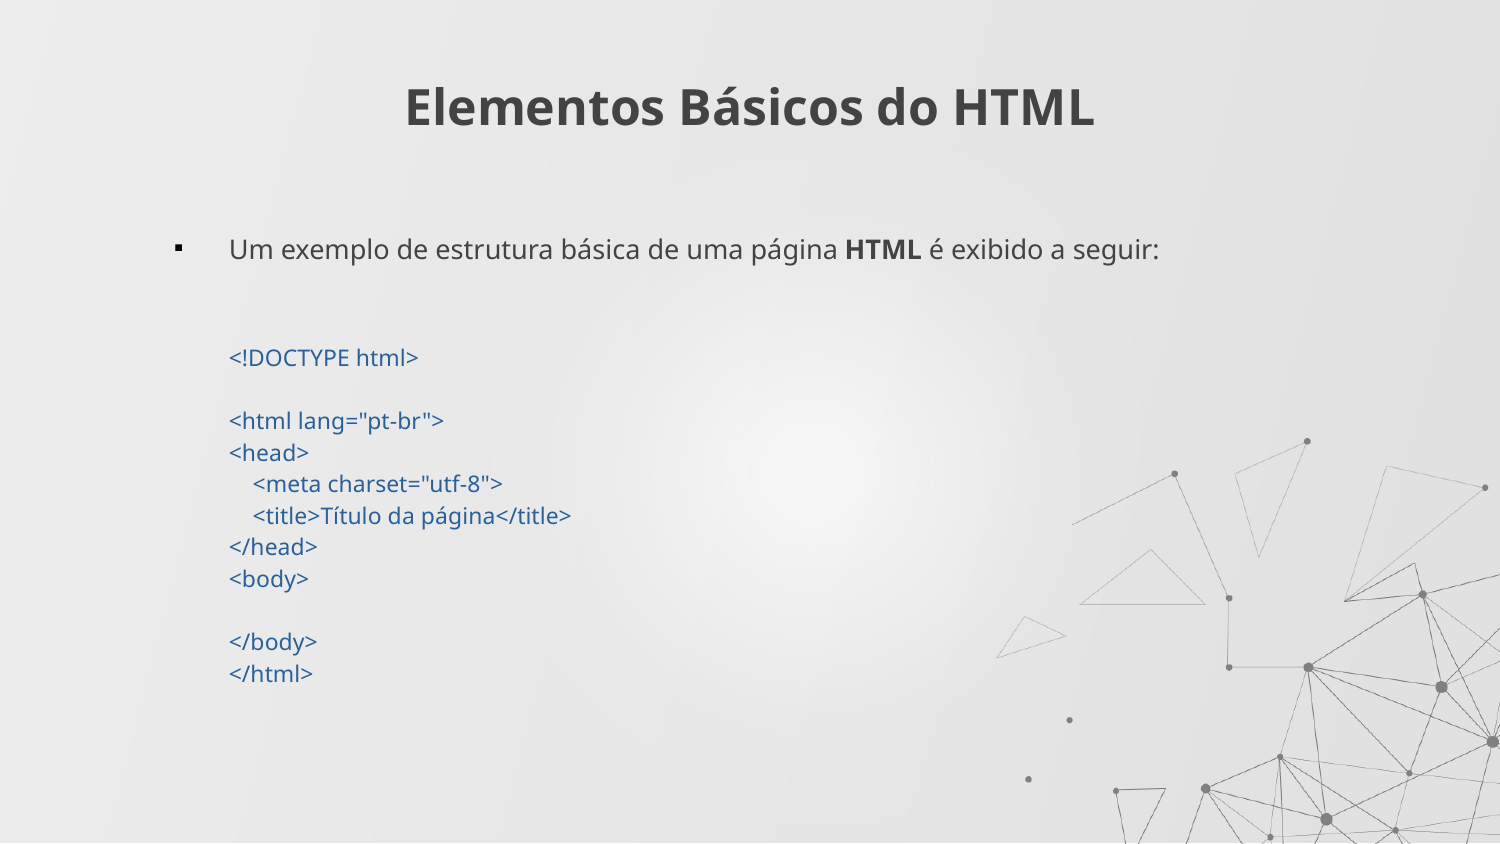

Elementos Básicos do HTML
# Um exemplo de estrutura básica de uma página HTML é exibido a seguir:
<!DOCTYPE html>
<html lang="pt-br">
<head>
 <meta charset="utf-8">
 <title>Título da página</title>
</head>
<body>
</body>
</html>